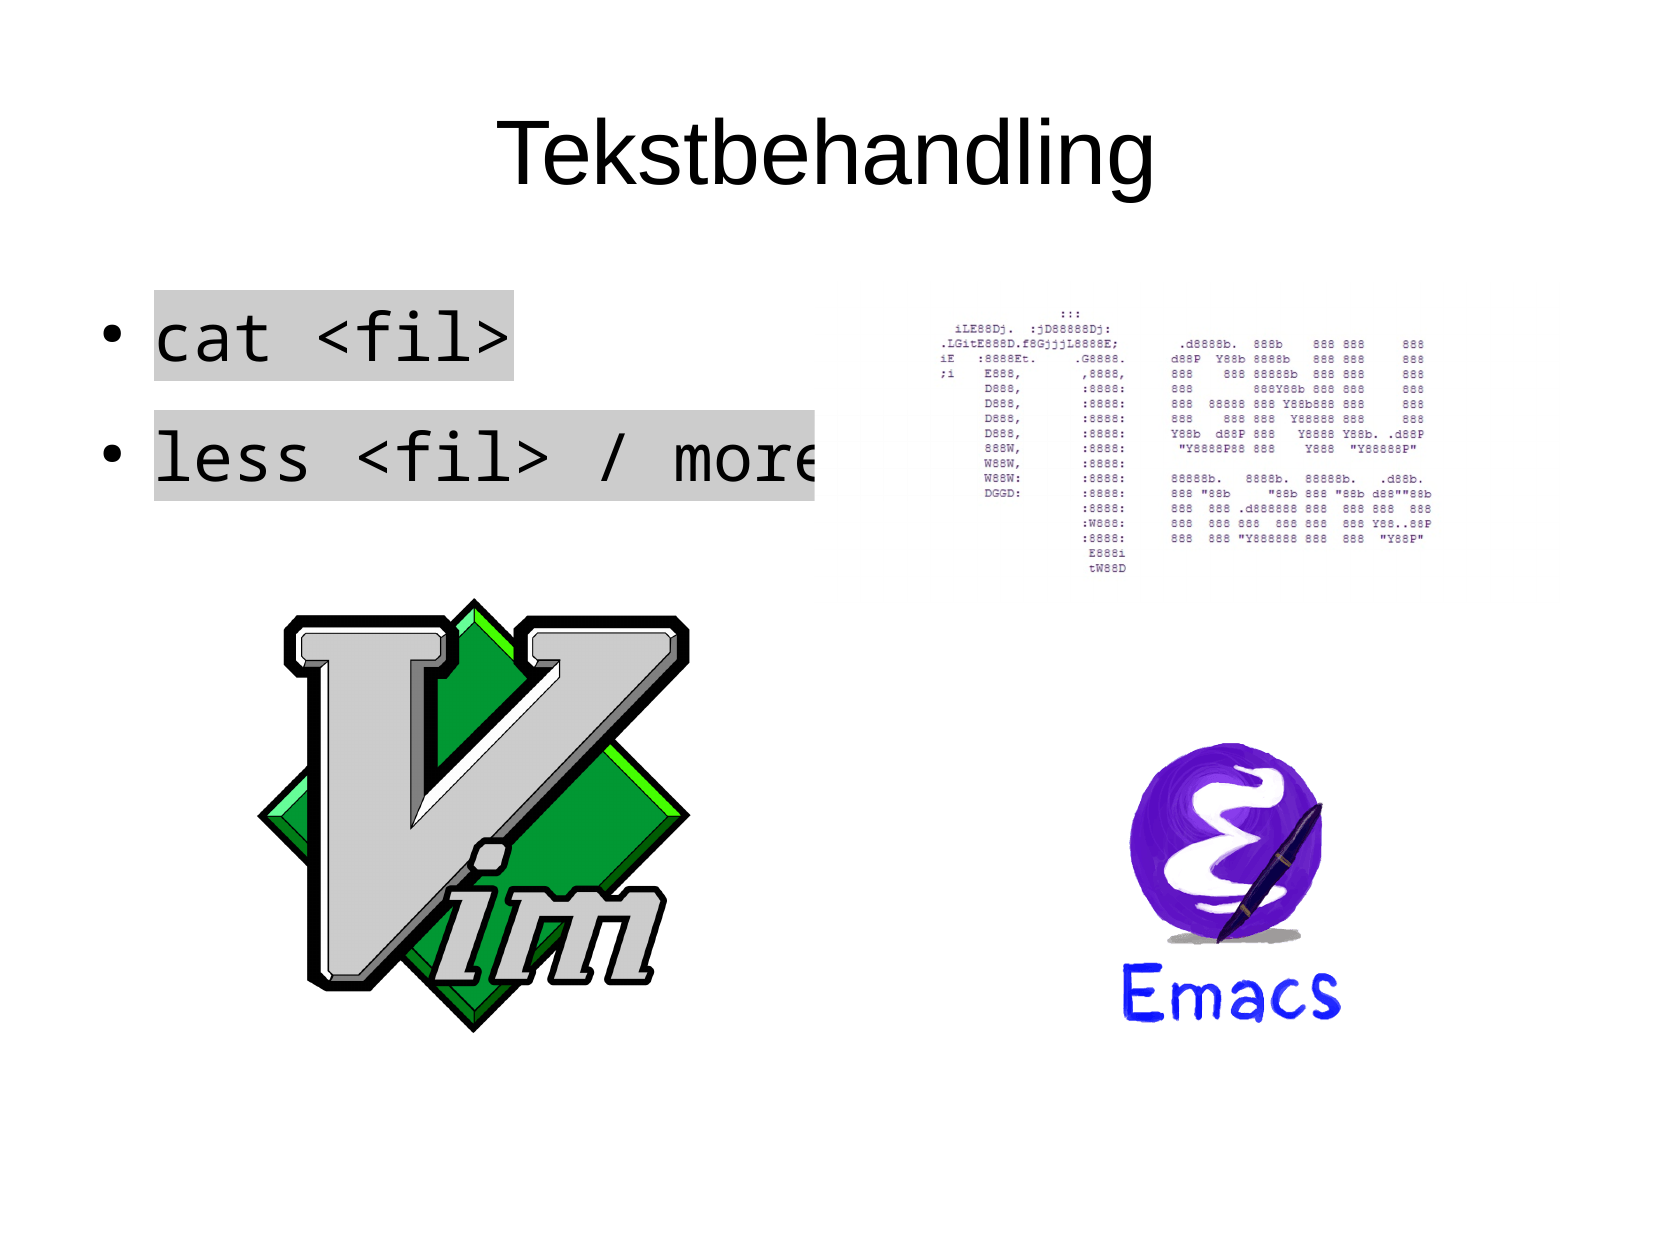

# Tekstbehandling
cat <fil>
less <fil> / more <fil>